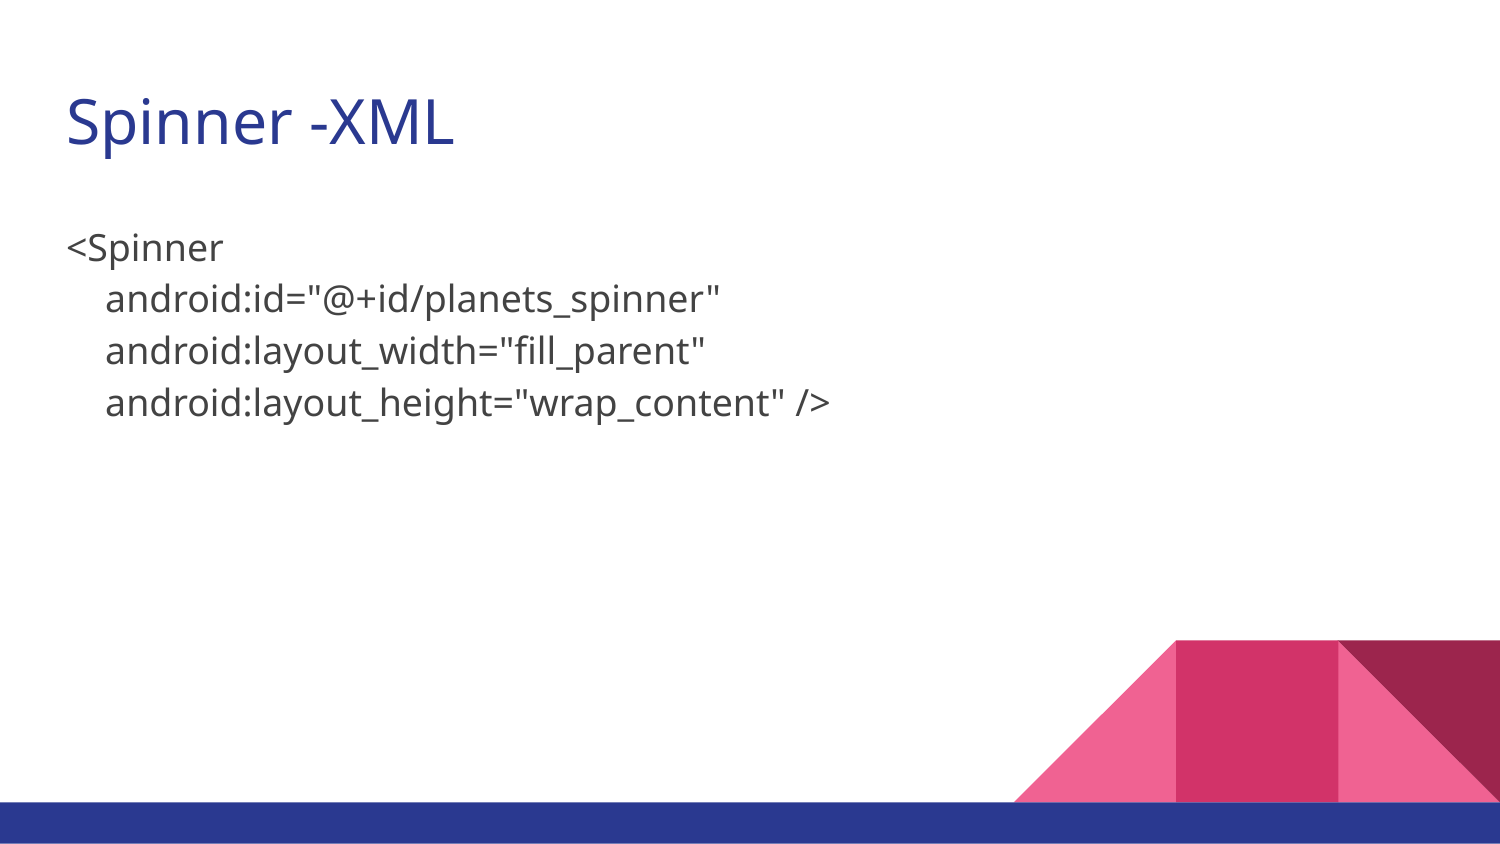

# Spinner -XML
<Spinner
 android:id="@+id/planets_spinner"
 android:layout_width="fill_parent"
 android:layout_height="wrap_content" />